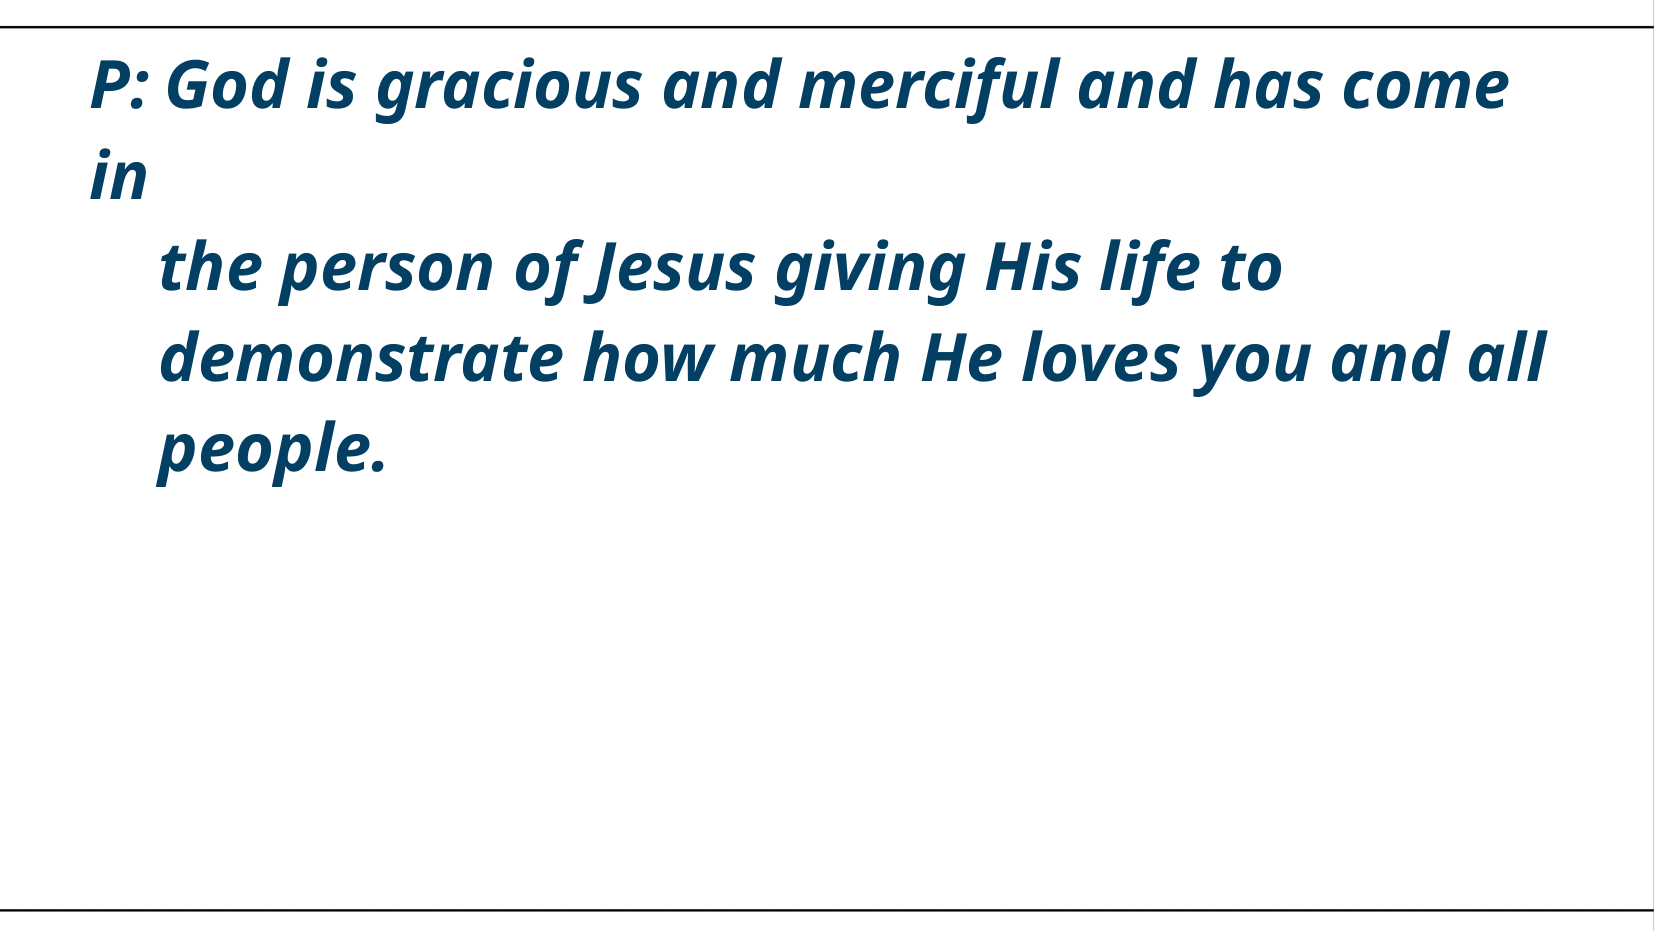

P:	God is gracious and merciful and has come in
 the person of Jesus giving His life to
 demonstrate how much He loves you and all
 people.